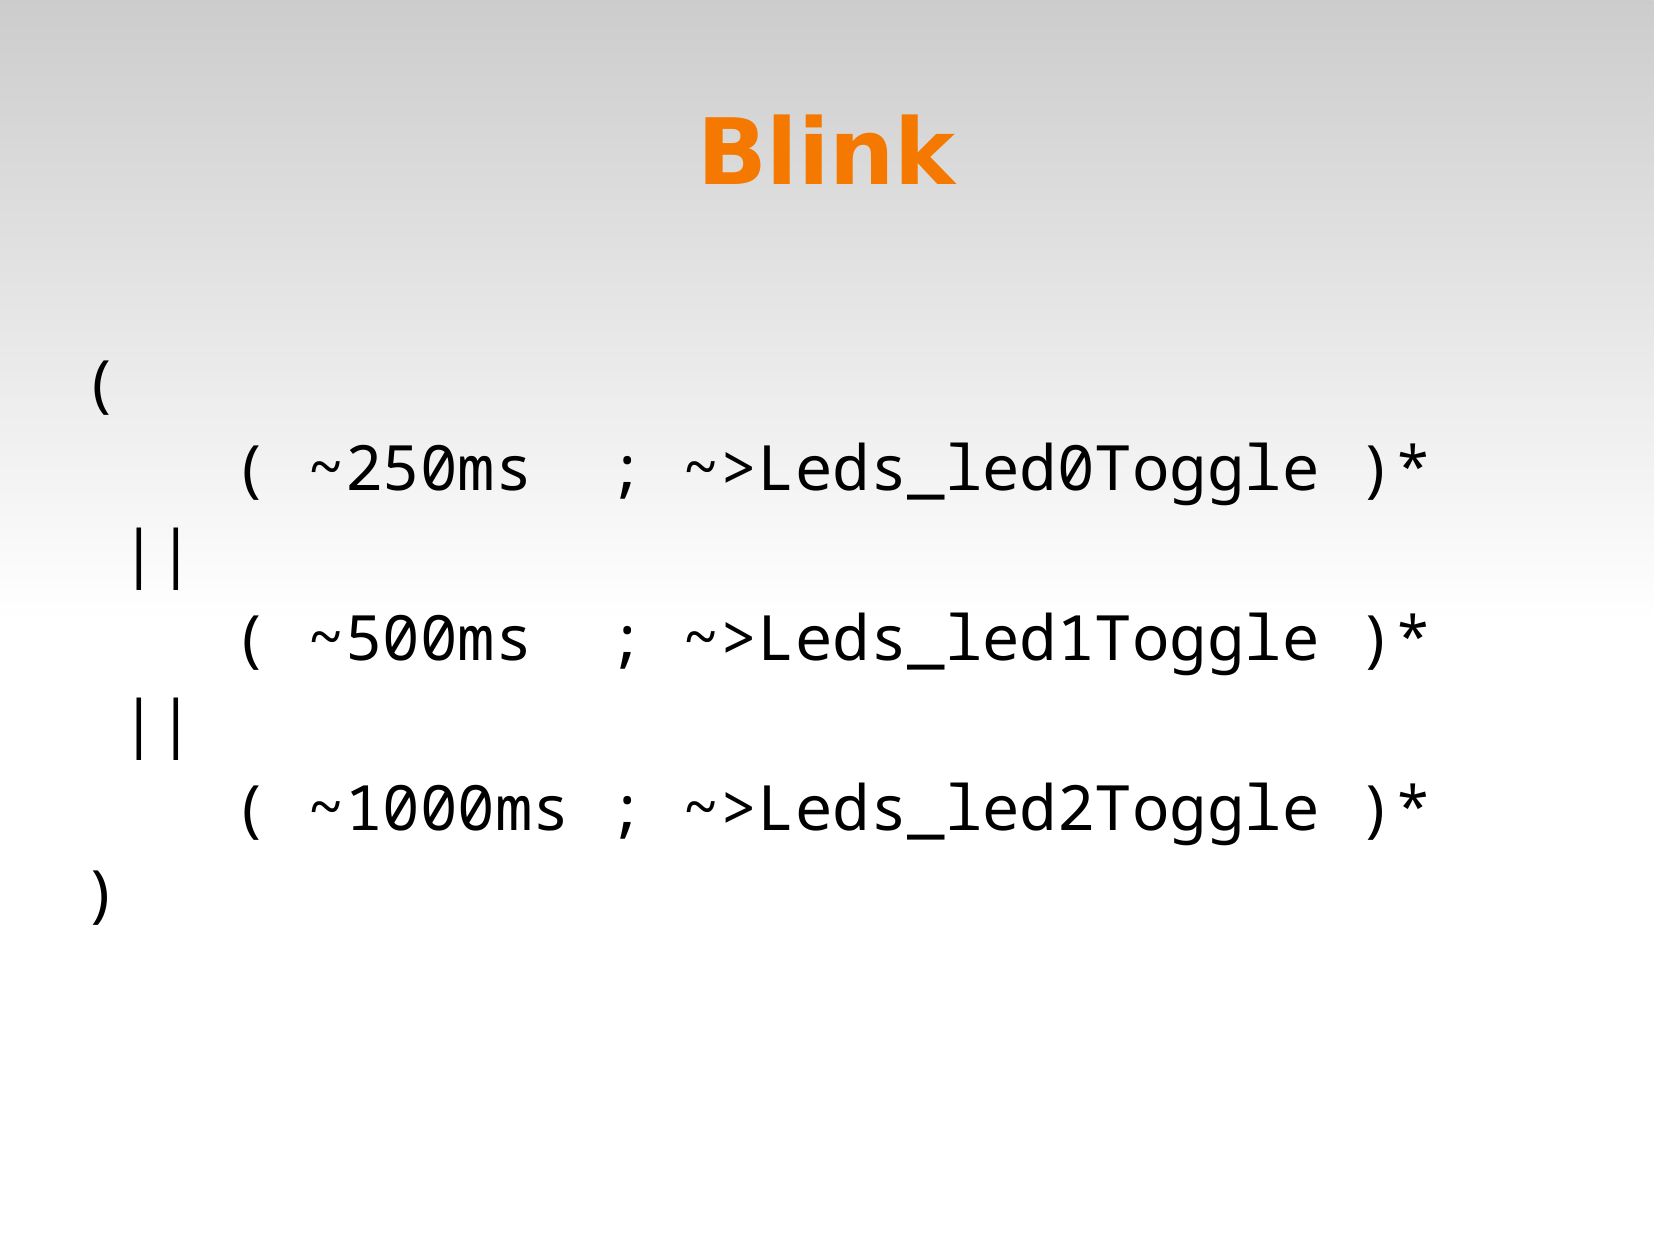

# Blink
(
 ( ~250ms ; ~>Leds_led0Toggle )*
 ||
 ( ~500ms ; ~>Leds_led1Toggle )*
 ||
 ( ~1000ms ; ~>Leds_led2Toggle )*
)